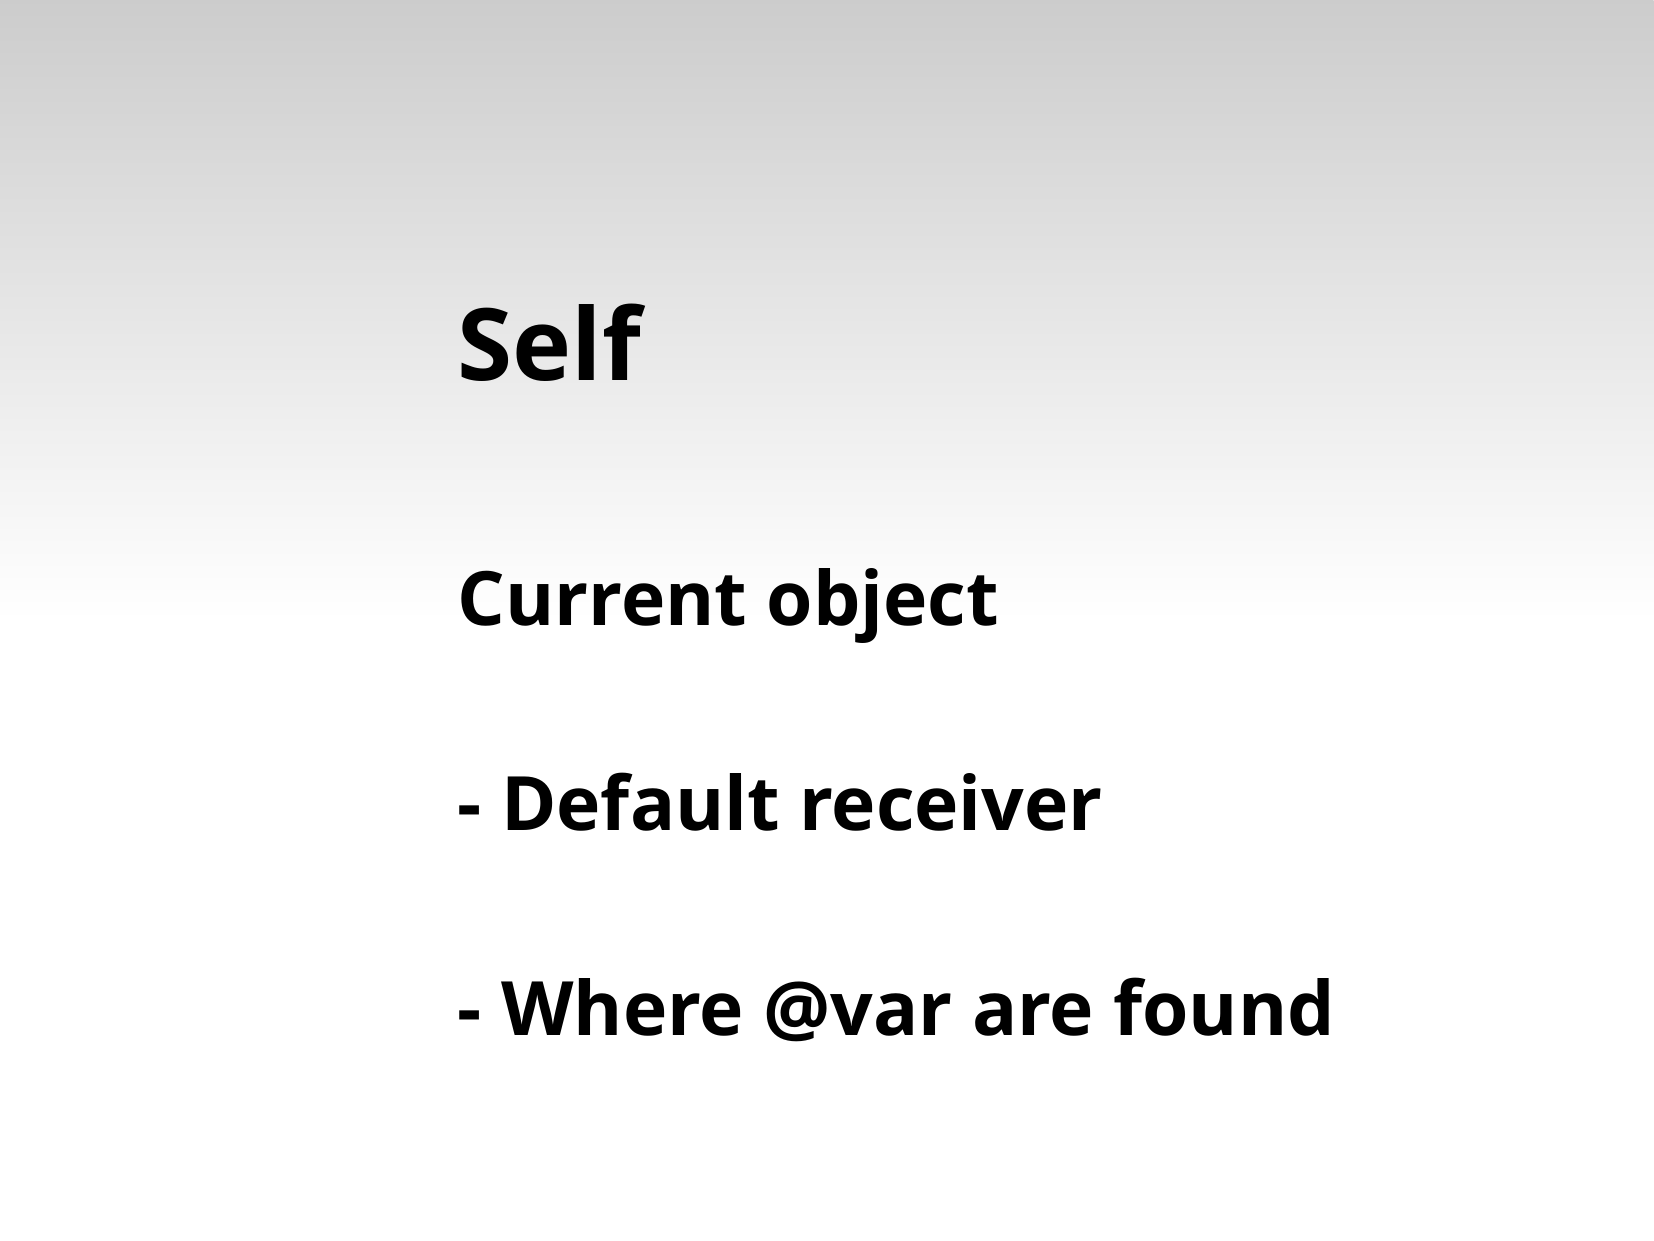

Self
Current object
- Default receiver
- Where @var are found